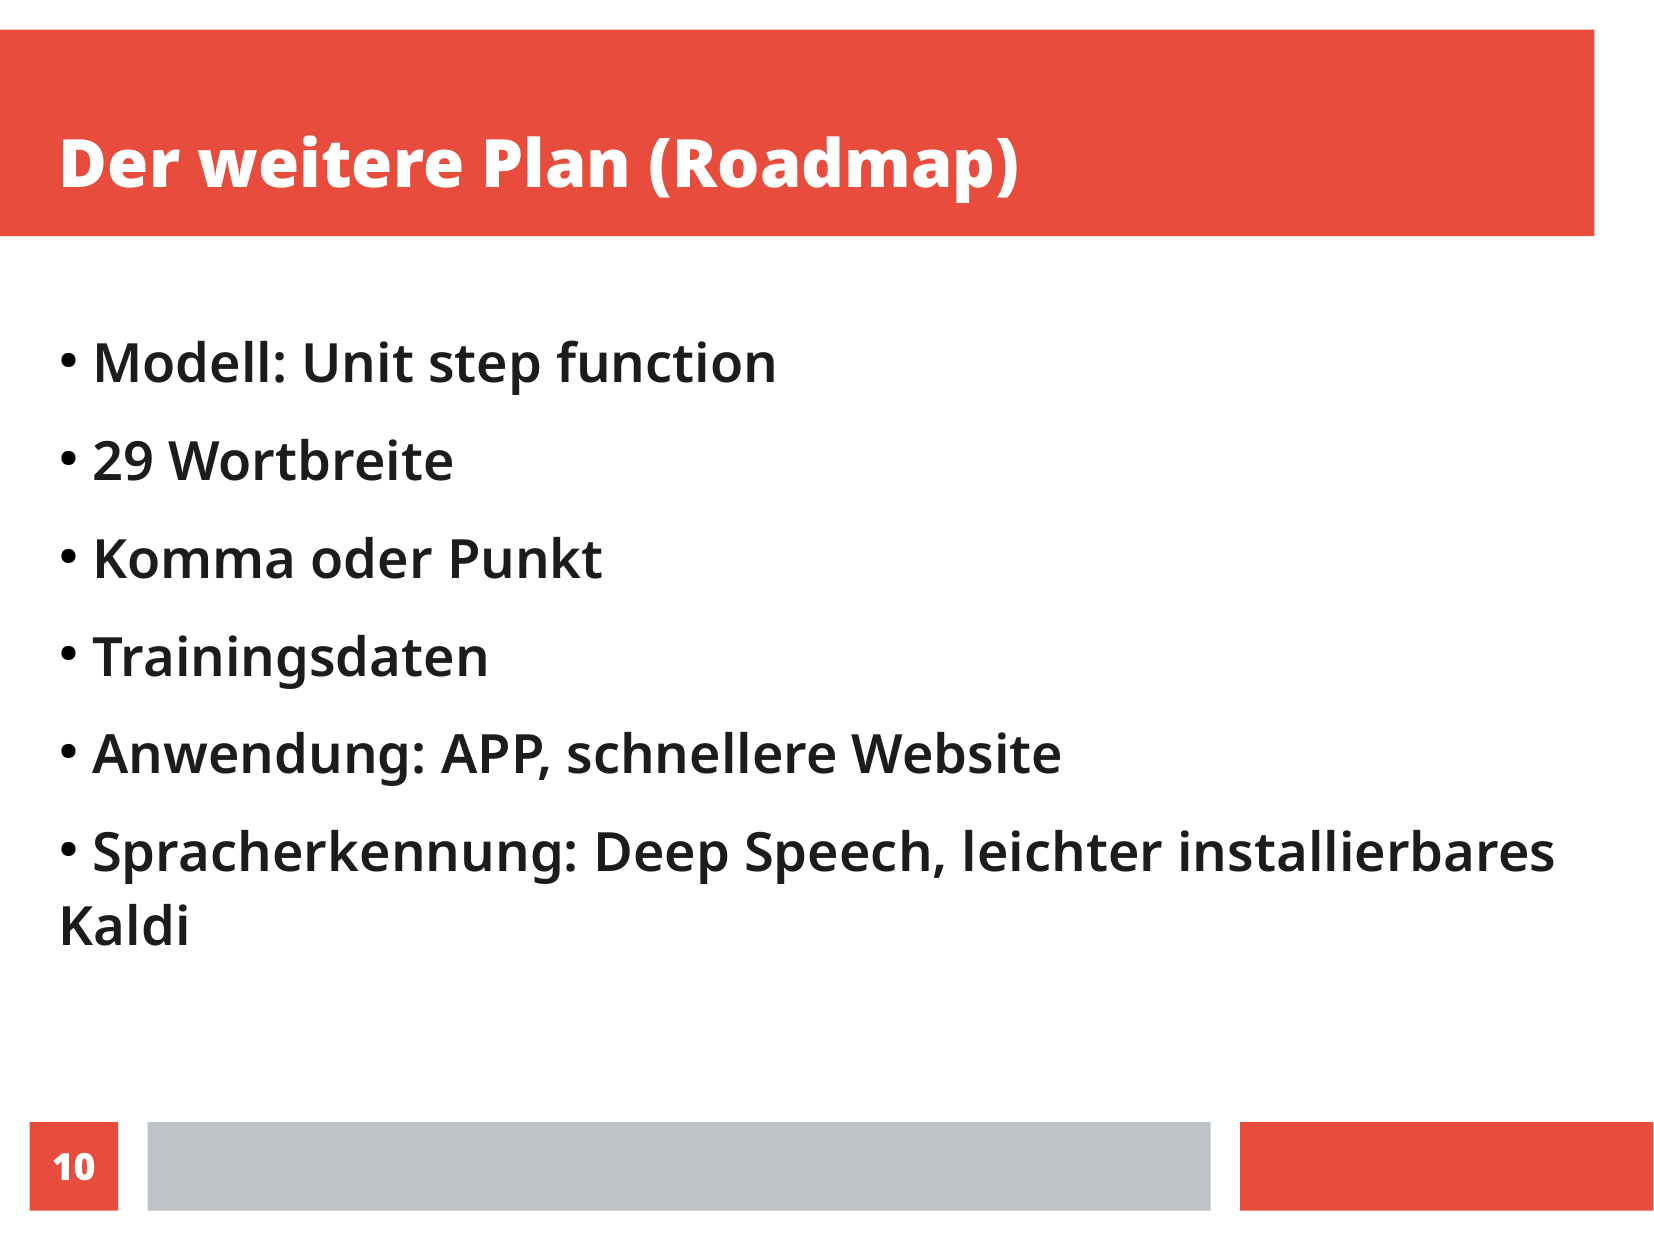

# Der weitere Plan (Roadmap)
 Modell: Unit step function
 29 Wortbreite
 Komma oder Punkt
 Trainingsdaten
 Anwendung: APP, schnellere Website
 Spracherkennung: Deep Speech, leichter installierbares Kaldi
10